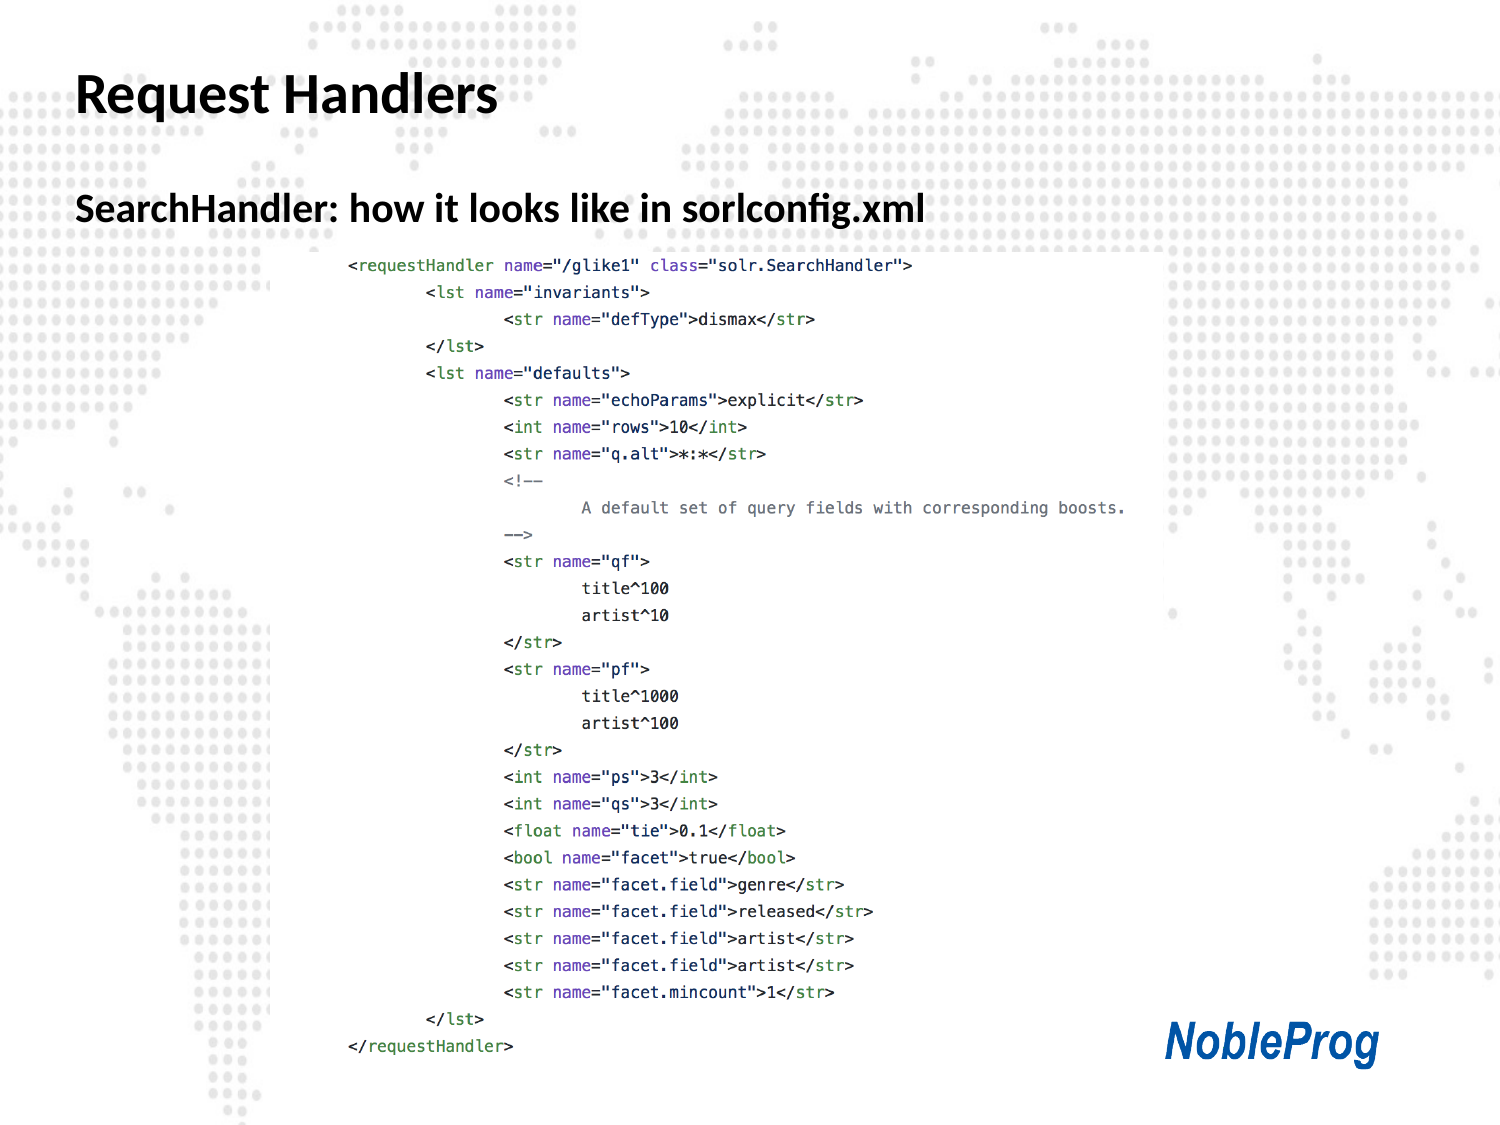

Request Handlers
SearchHandler: how it looks like in sorlconfig.xml